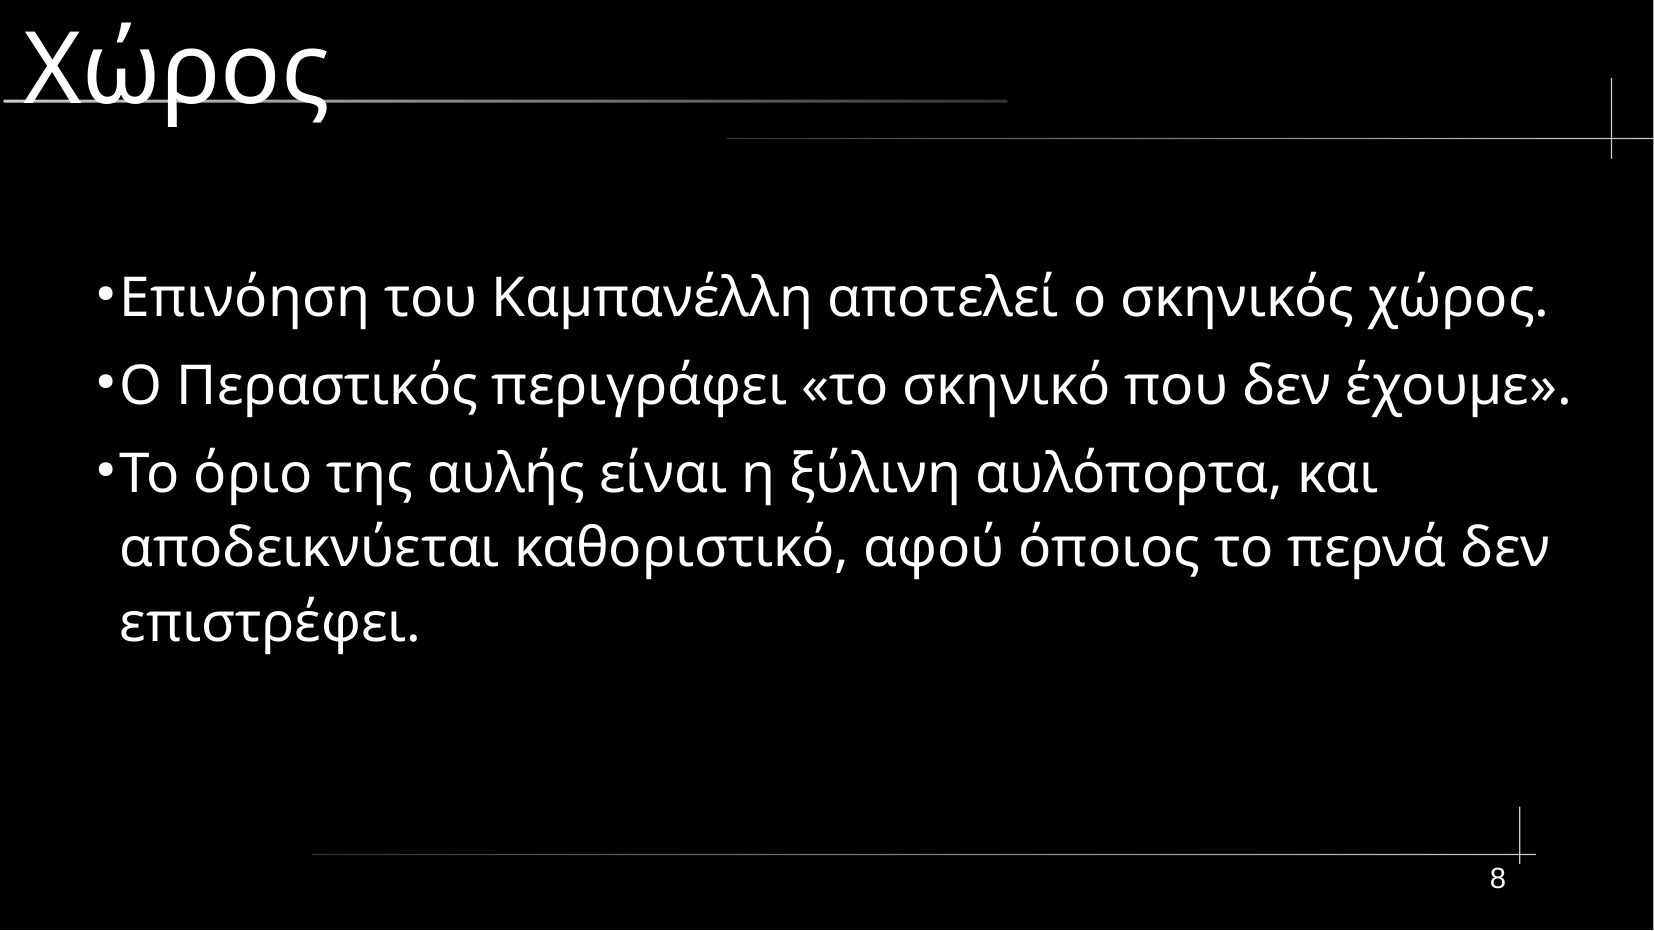

# Χώρος
Επινόηση του Καμπανέλλη αποτελεί ο σκηνικός χώρος.
Ο Περαστικός περιγράφει «το σκηνικό που δεν έχουμε».
Το όριο της αυλής είναι η ξύλινη αυλόπορτα, και αποδεικνύεται καθοριστικό, αφού όποιος το περνά δεν επιστρέφει.
8